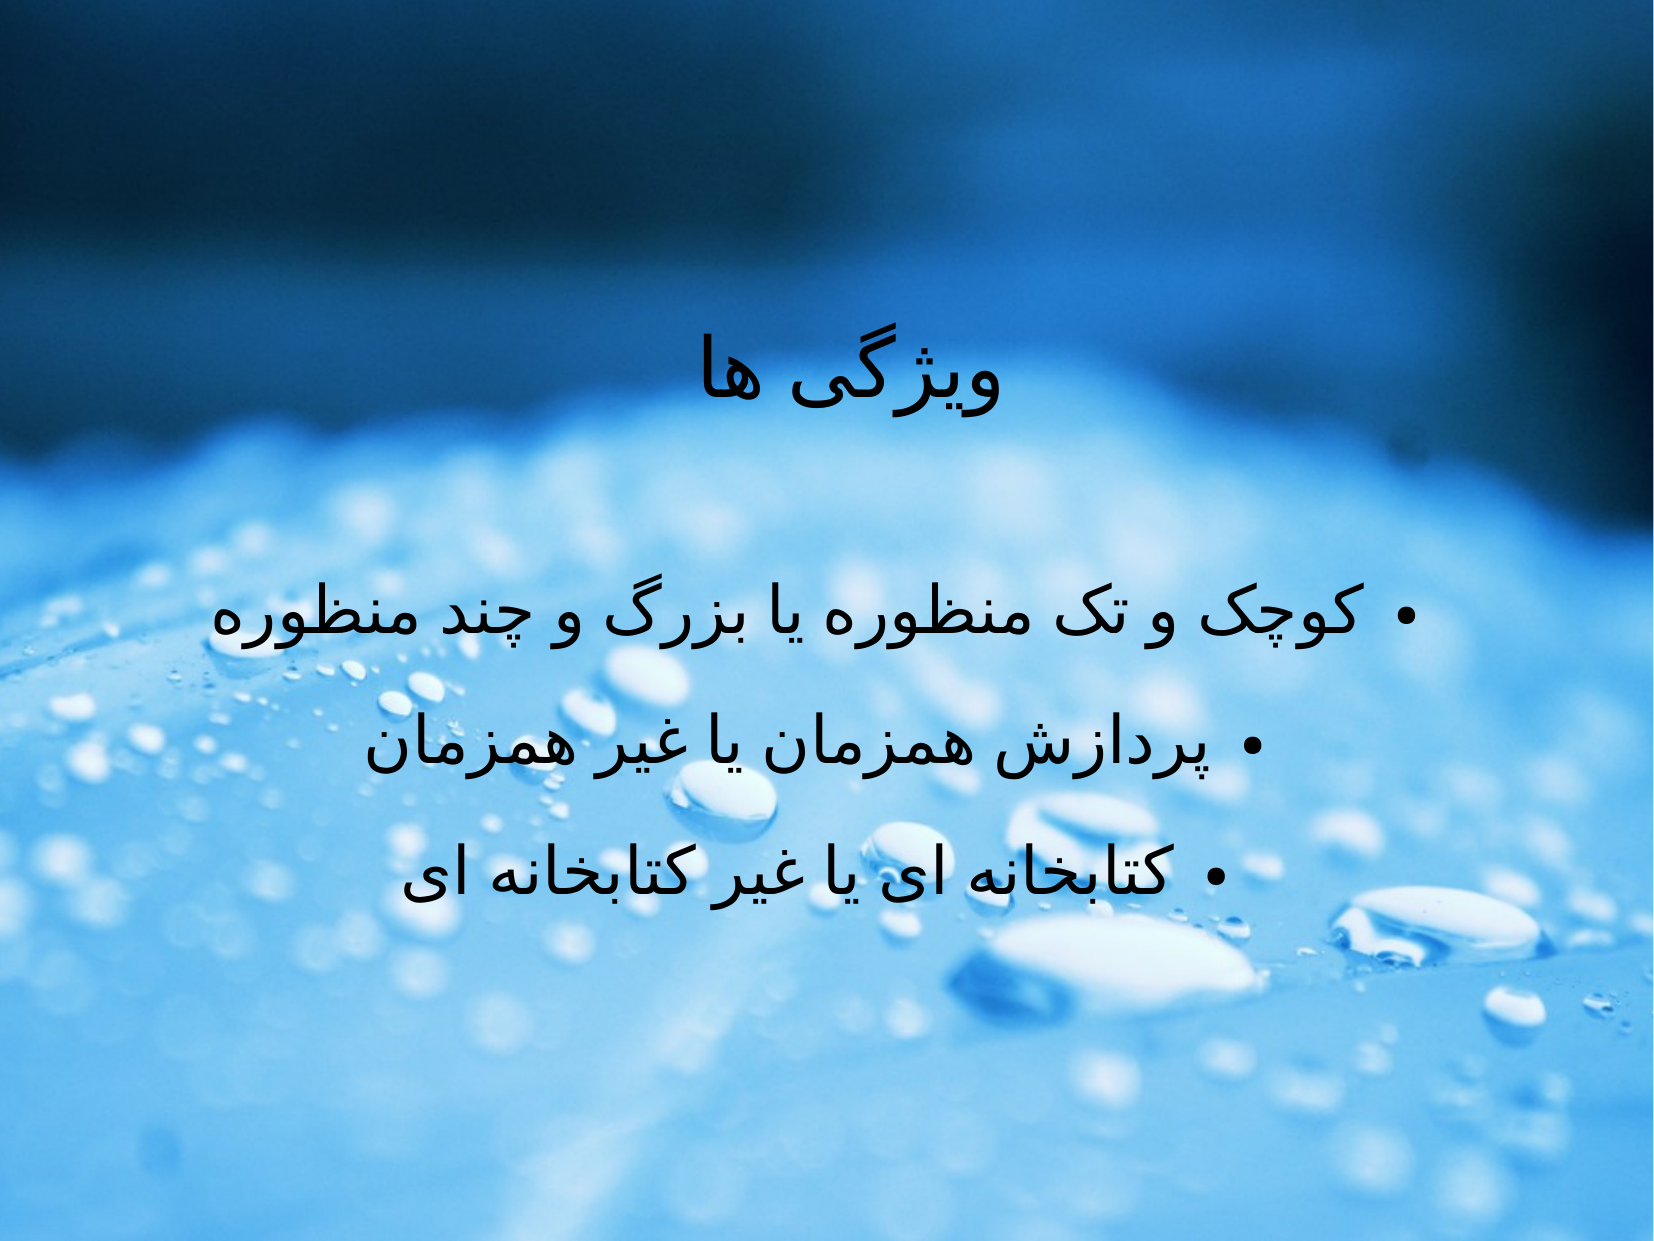

# ویژگی ها
 کوچک و تک منظوره یا بزرگ و چند منظوره
 پردازش همزمان یا غیر همزمان
 کتابخانه ای یا غیر کتابخانه ای